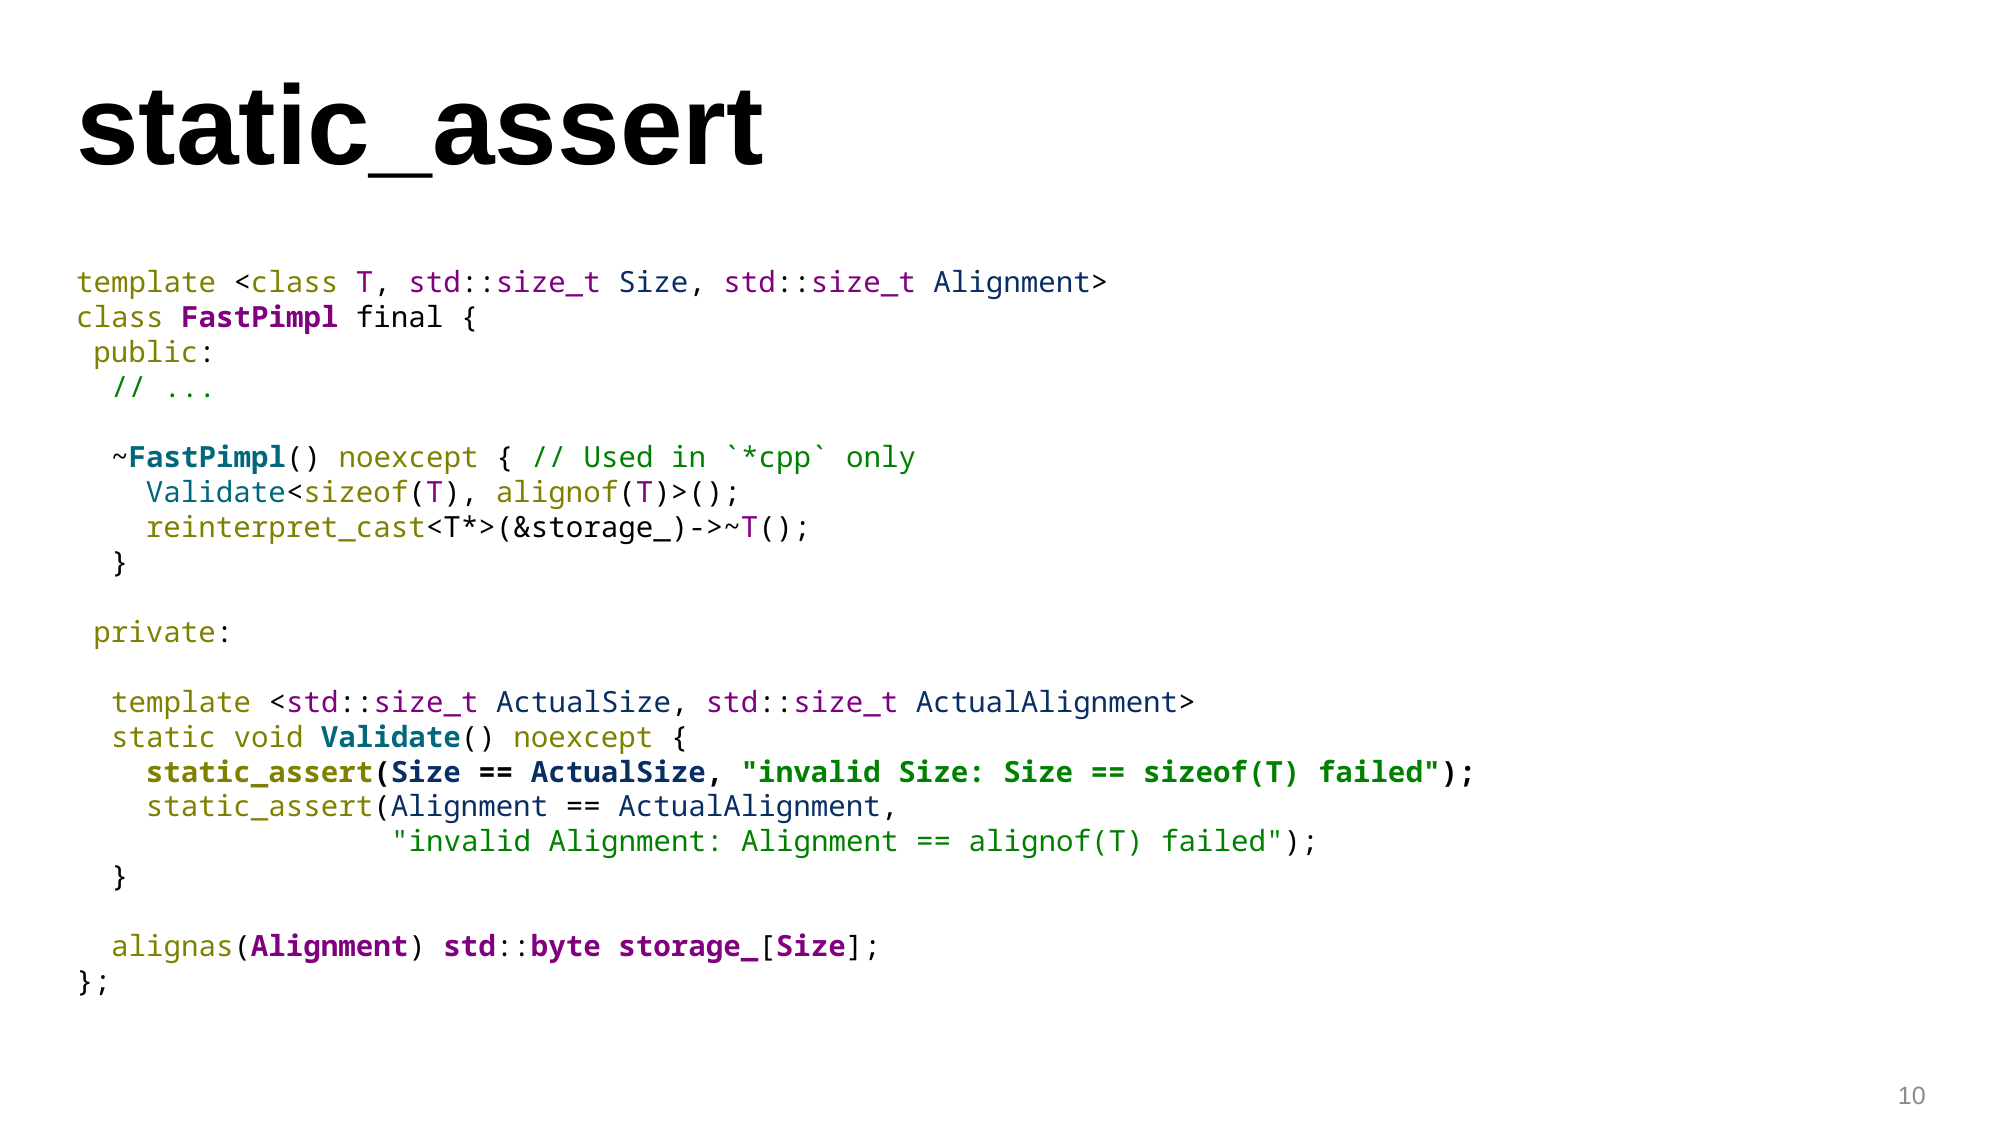

# static_assert
template <class T, std::size_t Size, std::size_t Alignment>
class FastPimpl final {
 public:
 // ...
 ~FastPimpl() noexcept { // Used in `*cpp` only
 Validate<sizeof(T), alignof(T)>();
 reinterpret_cast<T*>(&storage_)->~T();
 }
 private:
 template <std::size_t ActualSize, std::size_t ActualAlignment>
 static void Validate() noexcept {
 static_assert(Size == ActualSize, "invalid Size: Size == sizeof(T) failed");
 static_assert(Alignment == ActualAlignment,
 "invalid Alignment: Alignment == alignof(T) failed");
 }
 alignas(Alignment) std::byte storage_[Size];
};